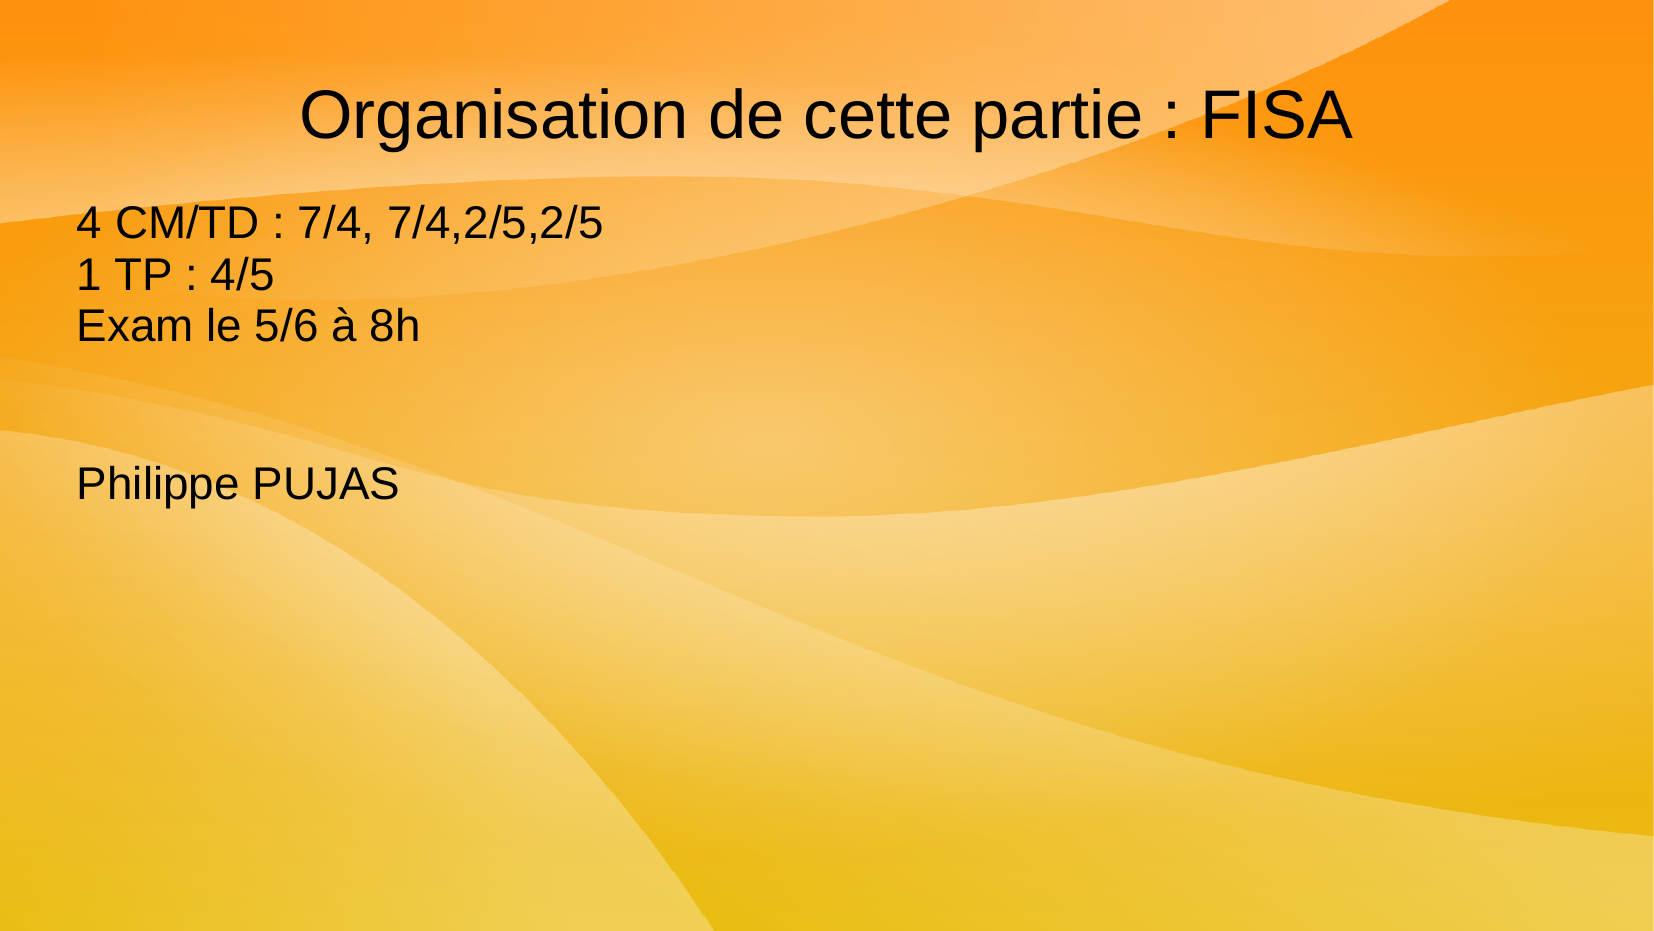

# Organisation de cette partie : FISA
4 CM/TD : 7/4, 7/4,2/5,2/5
1 TP : 4/5
Exam le 5/6 à 8h
Philippe PUJAS